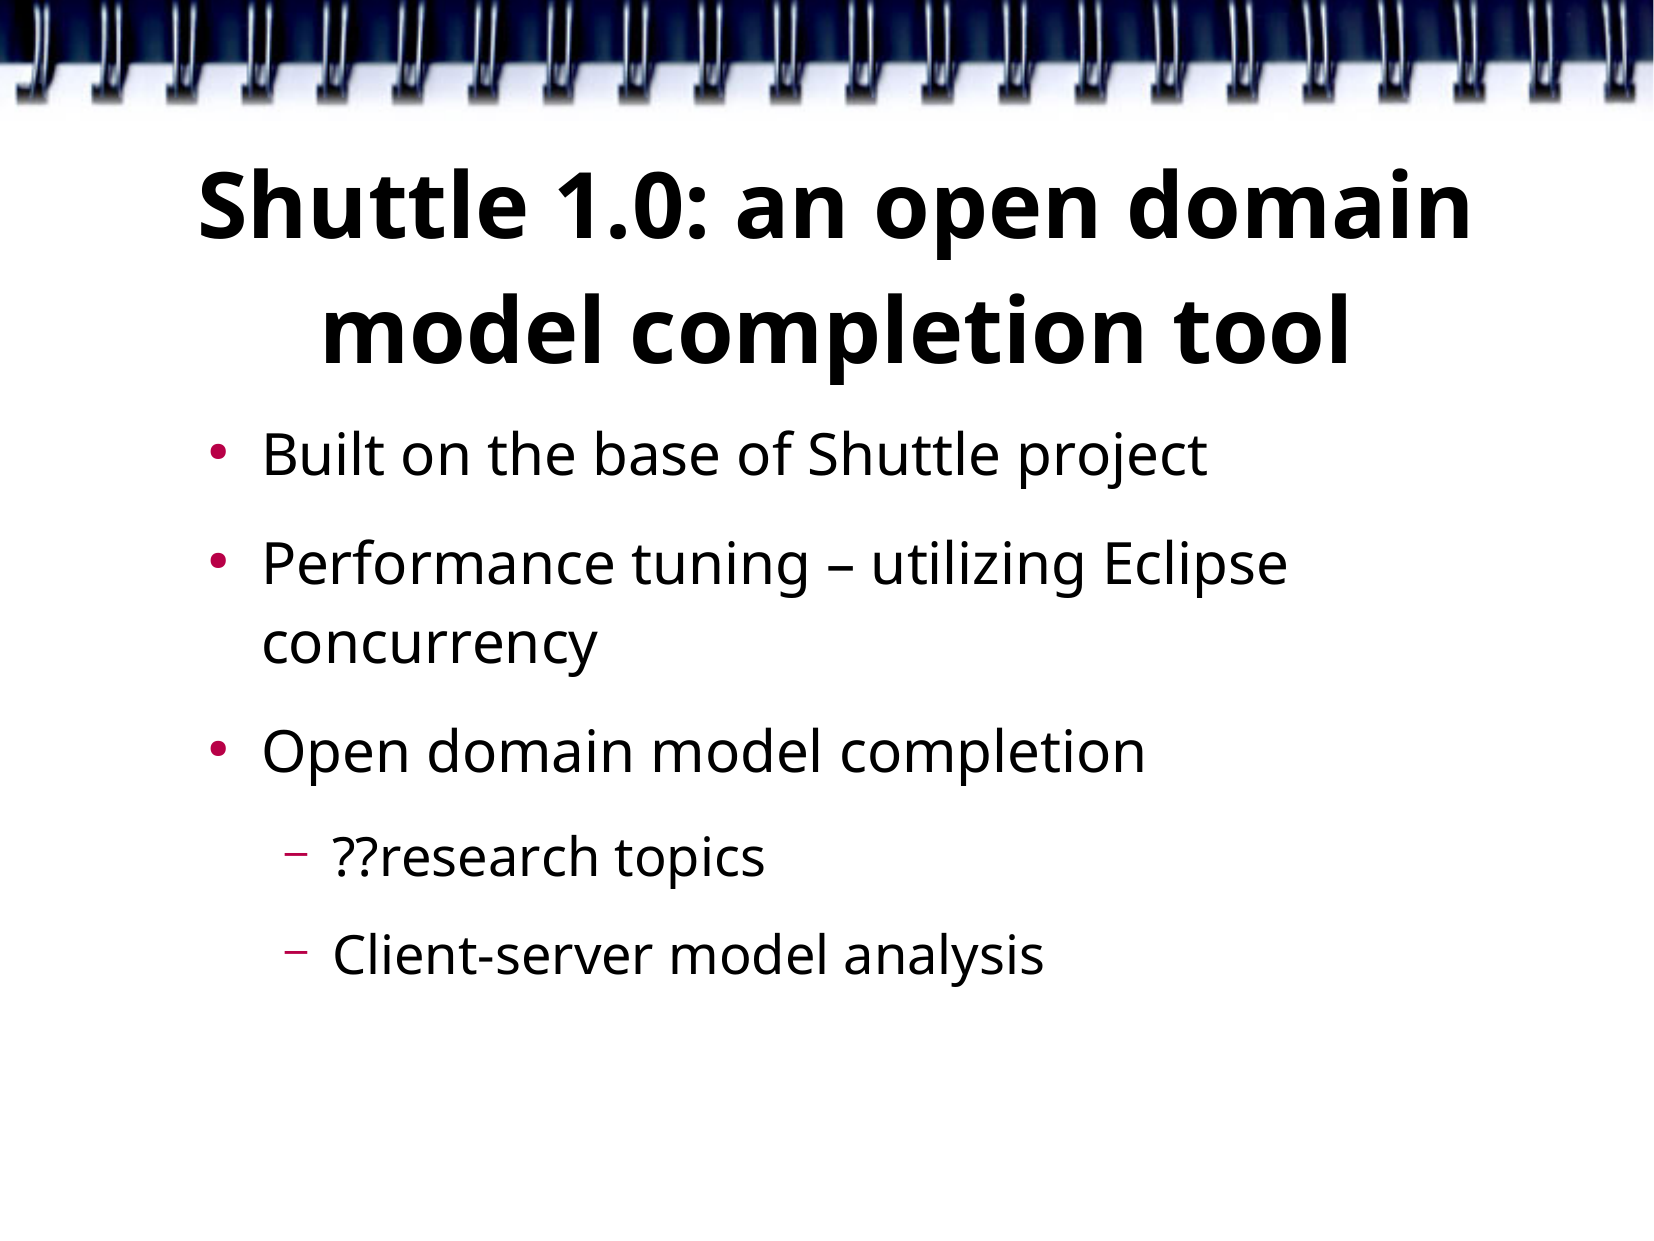

# Shuttle 1.0: an open domain model completion tool
Built on the base of Shuttle project
Performance tuning – utilizing Eclipse concurrency
Open domain model completion
??research topics
Client-server model analysis